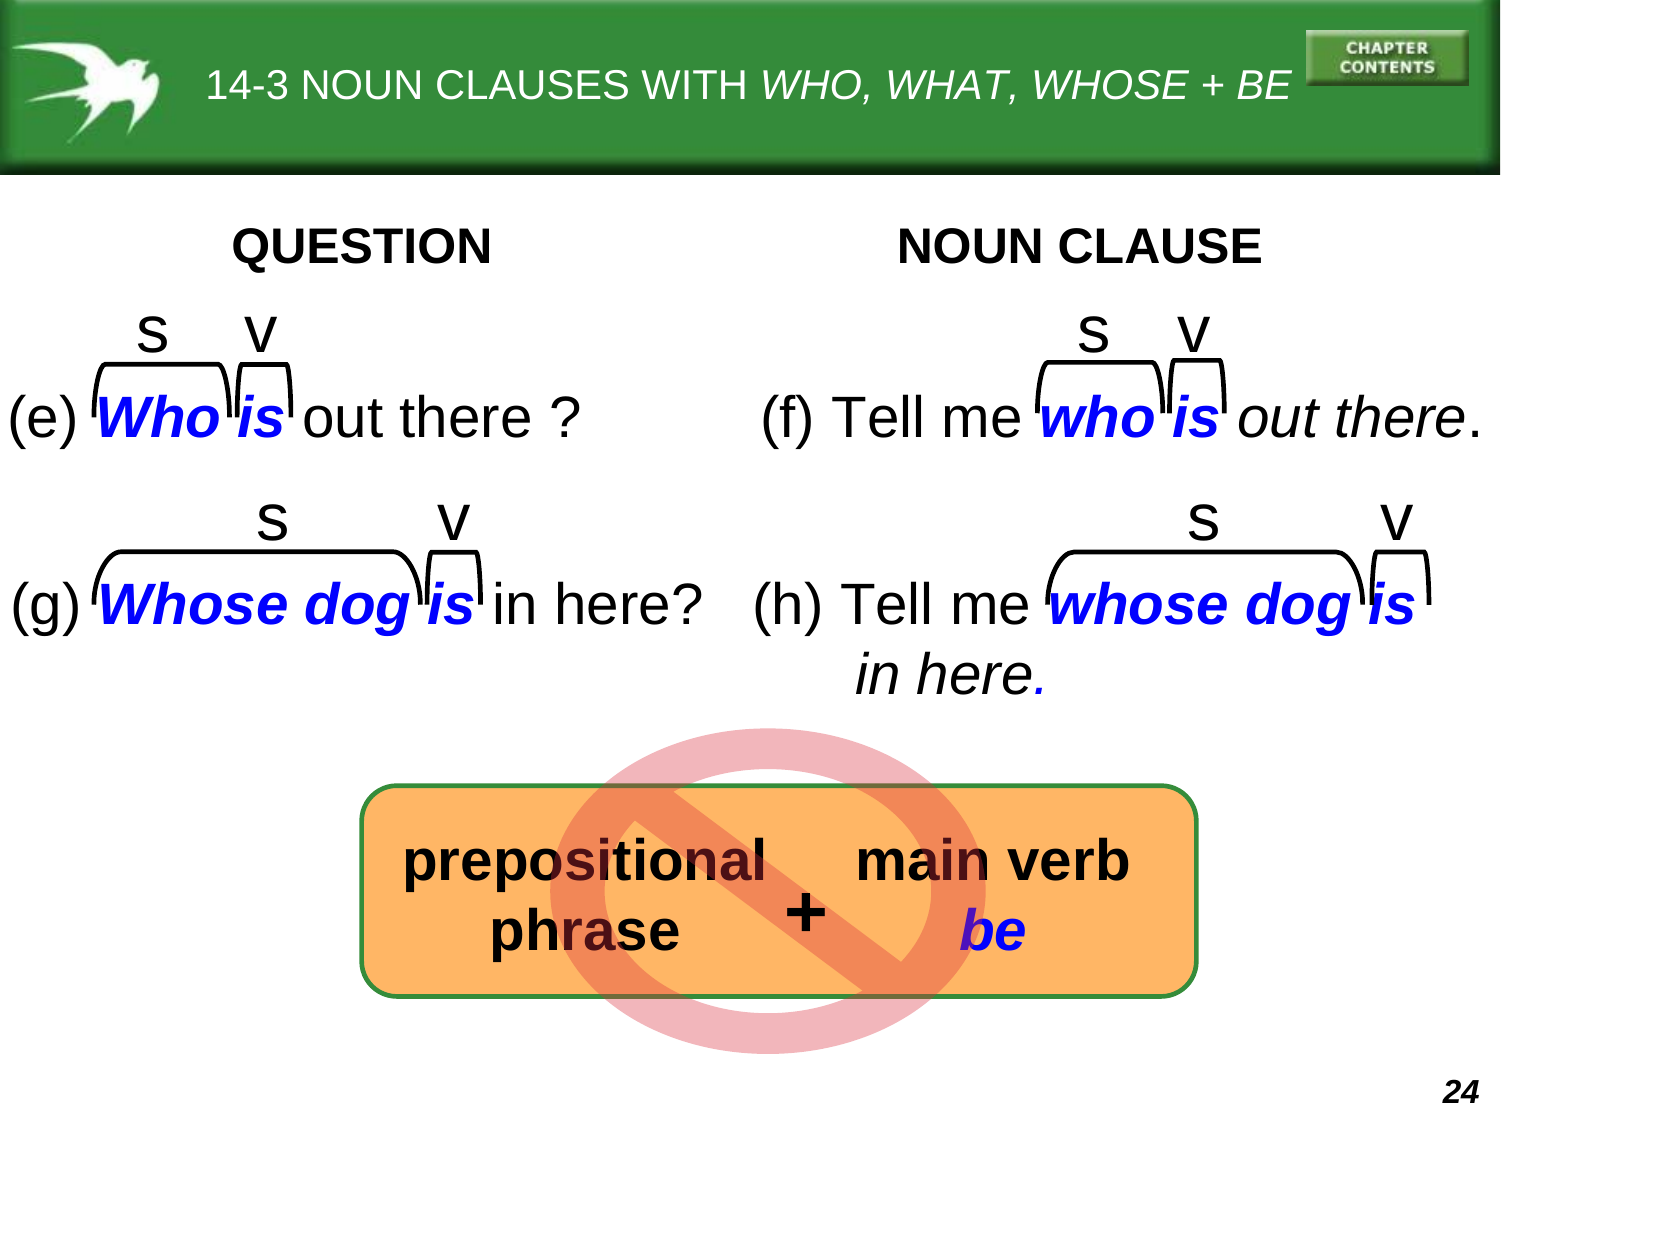

14-3 NOUN CLAUSES WITH WHO, WHAT, WHOSE + BE
QUESTION NOUN CLAUSE
s
v
s
v
(e) Who is out there ? (f) Tell me who is out there.
s
 v
s
 v
(g) Whose dog is in here? (h) Tell me whose dog is
 in here.
prepositional
phrase
main verb
be
+